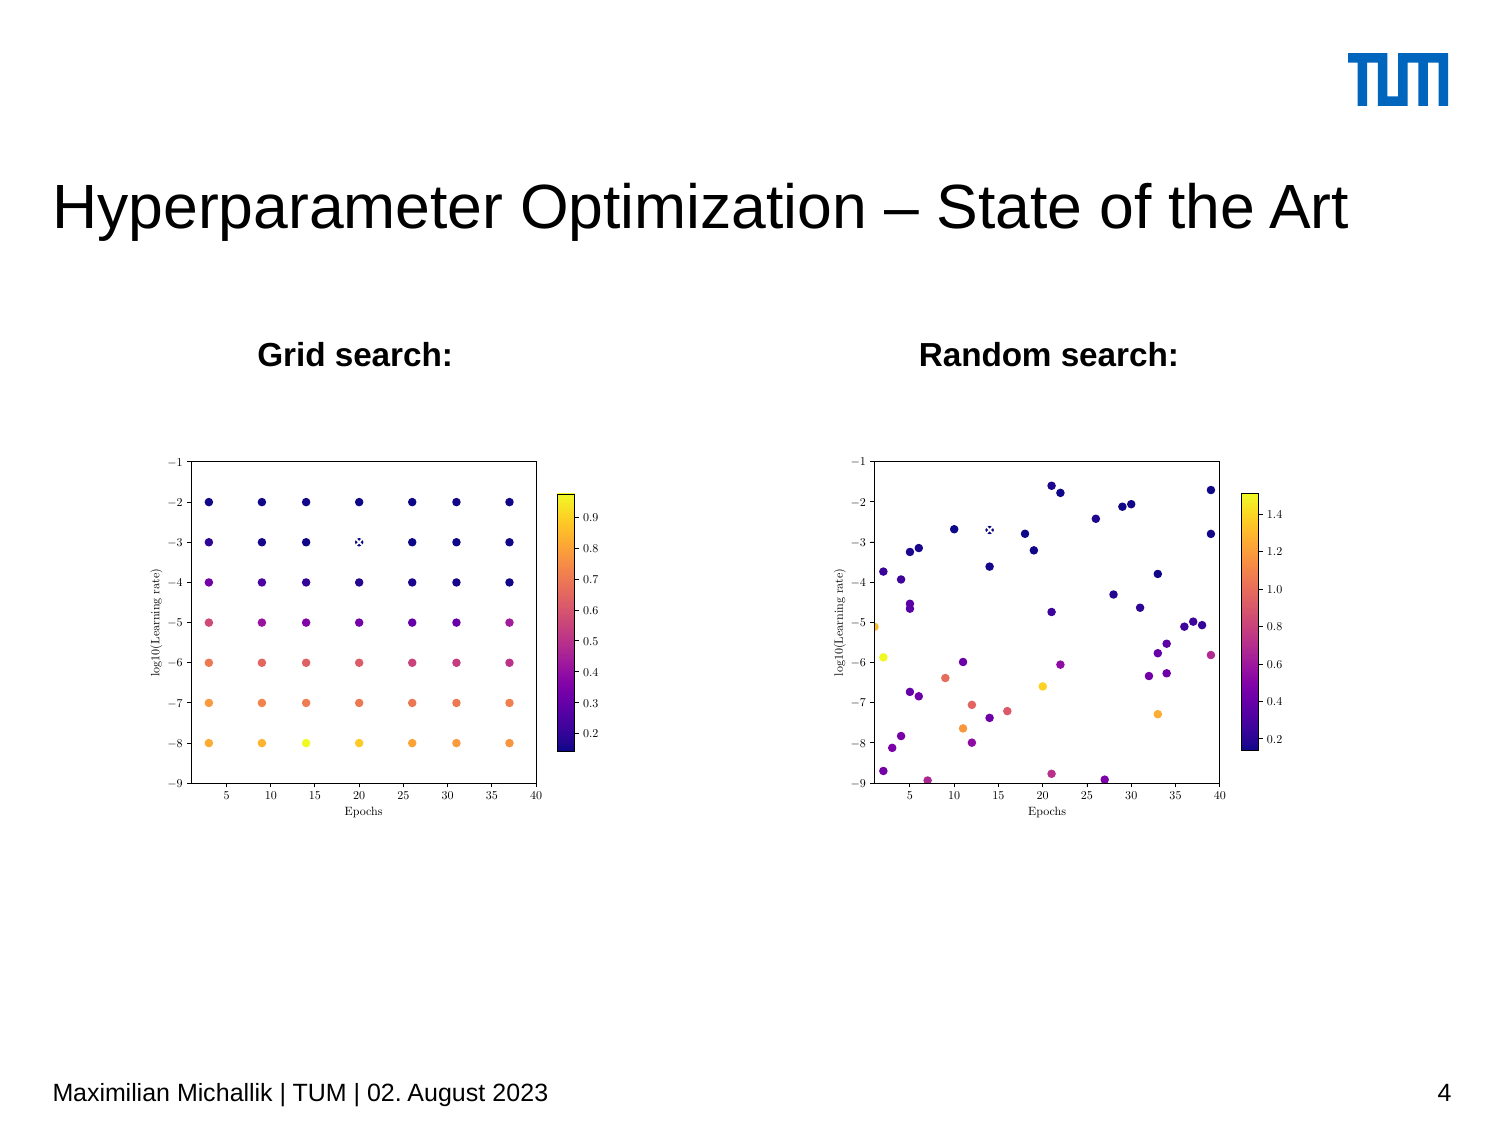

# Hyperparameter Optimization – State of the Art
 Grid search:
 Random search:
Maximilian Michallik | TUM | 02. August 2023
4